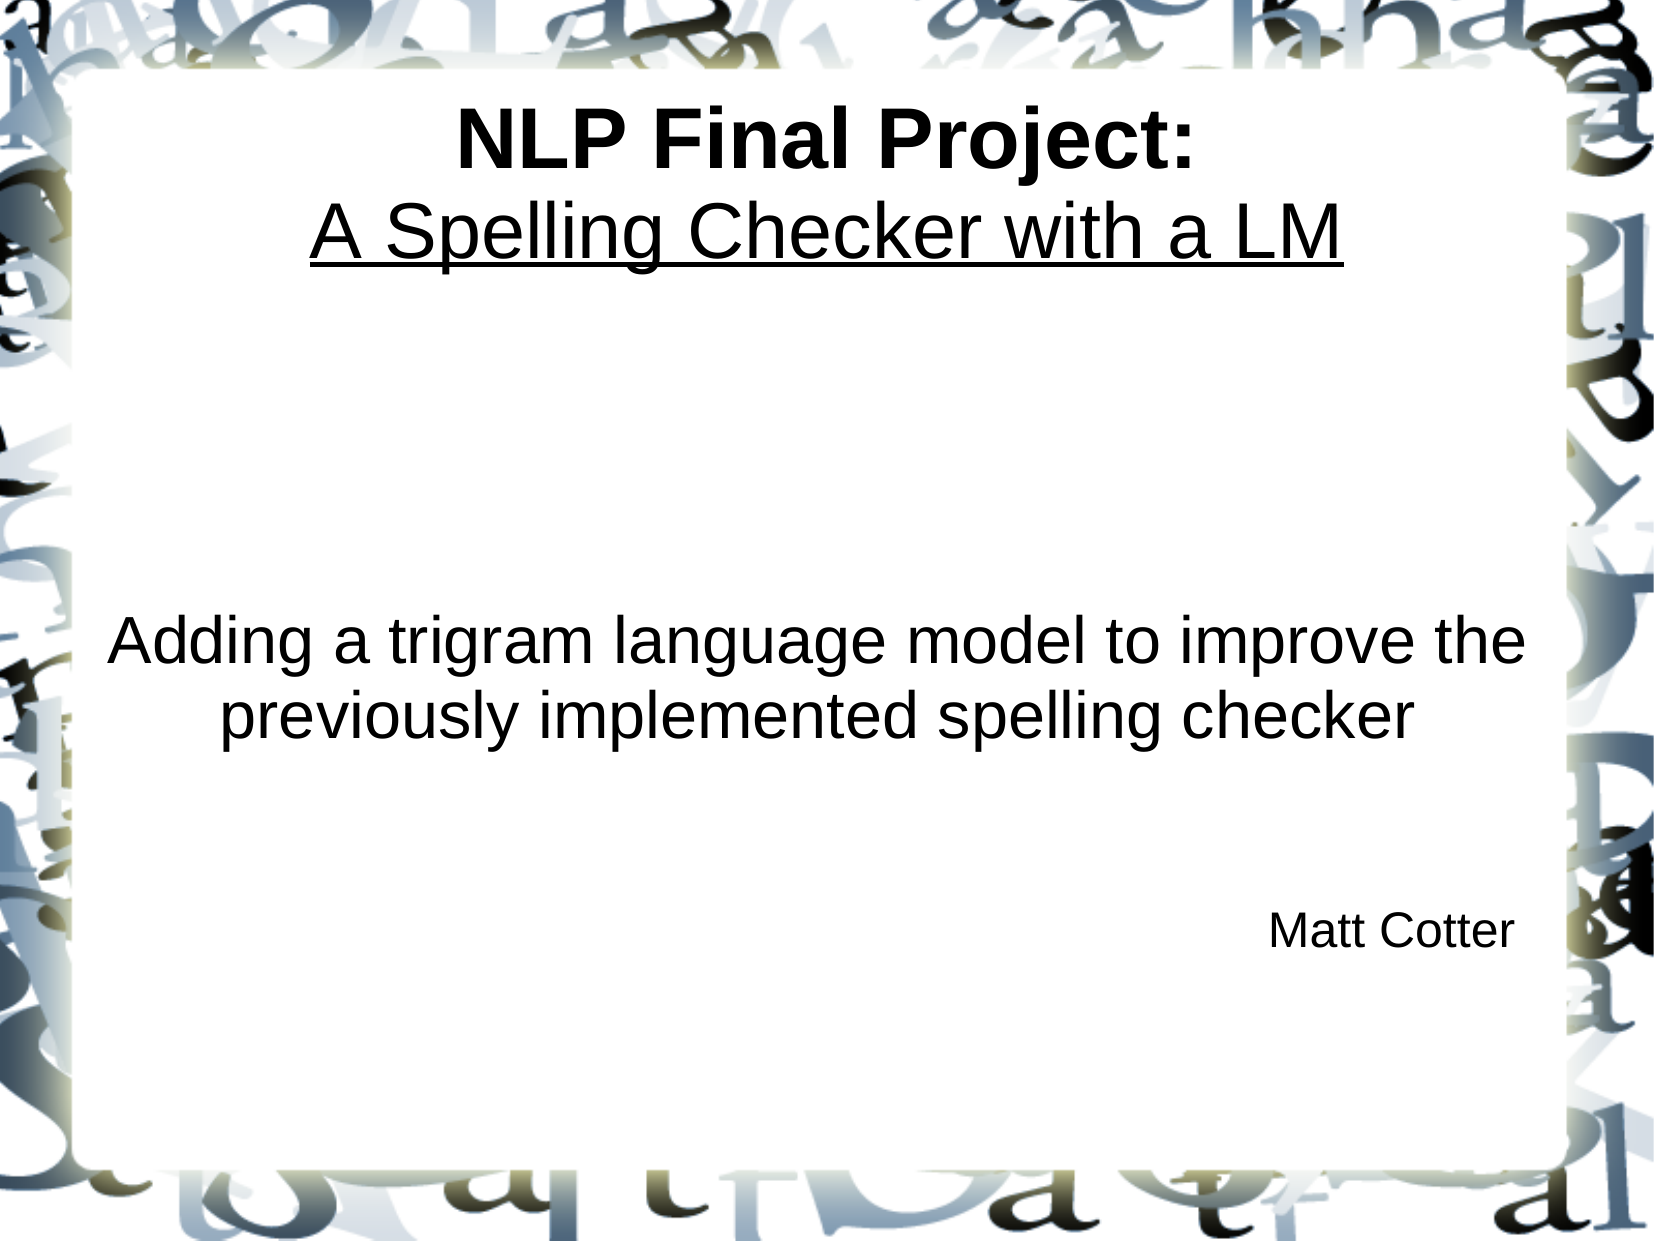

# NLP Final Project: A Spelling Checker with a LM
Adding a trigram language model to improve the previously implemented spelling checker
Matt Cotter